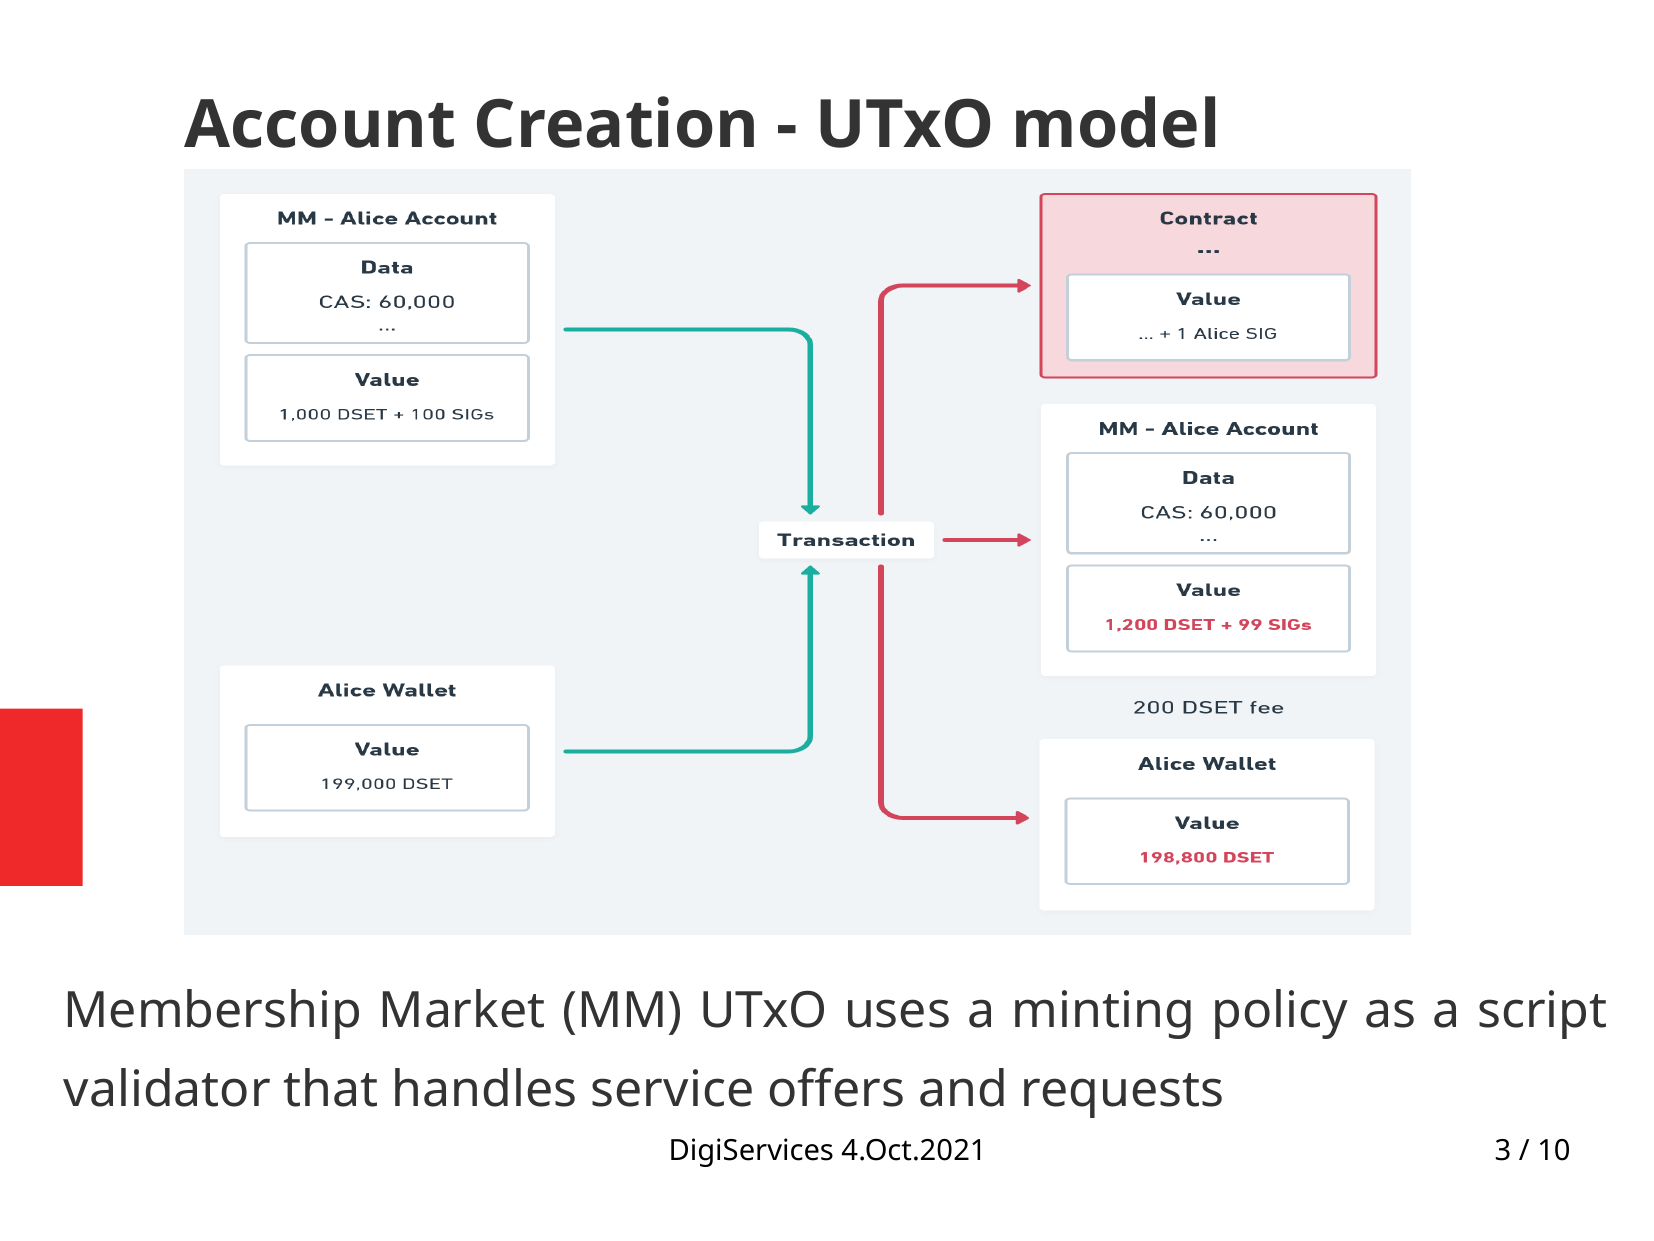

# Account Creation - UTxO model
Membership Market (MM) UTxO uses a minting policy as a script validator that handles service offers and requests
DigiServices 4.Oct.2021
3